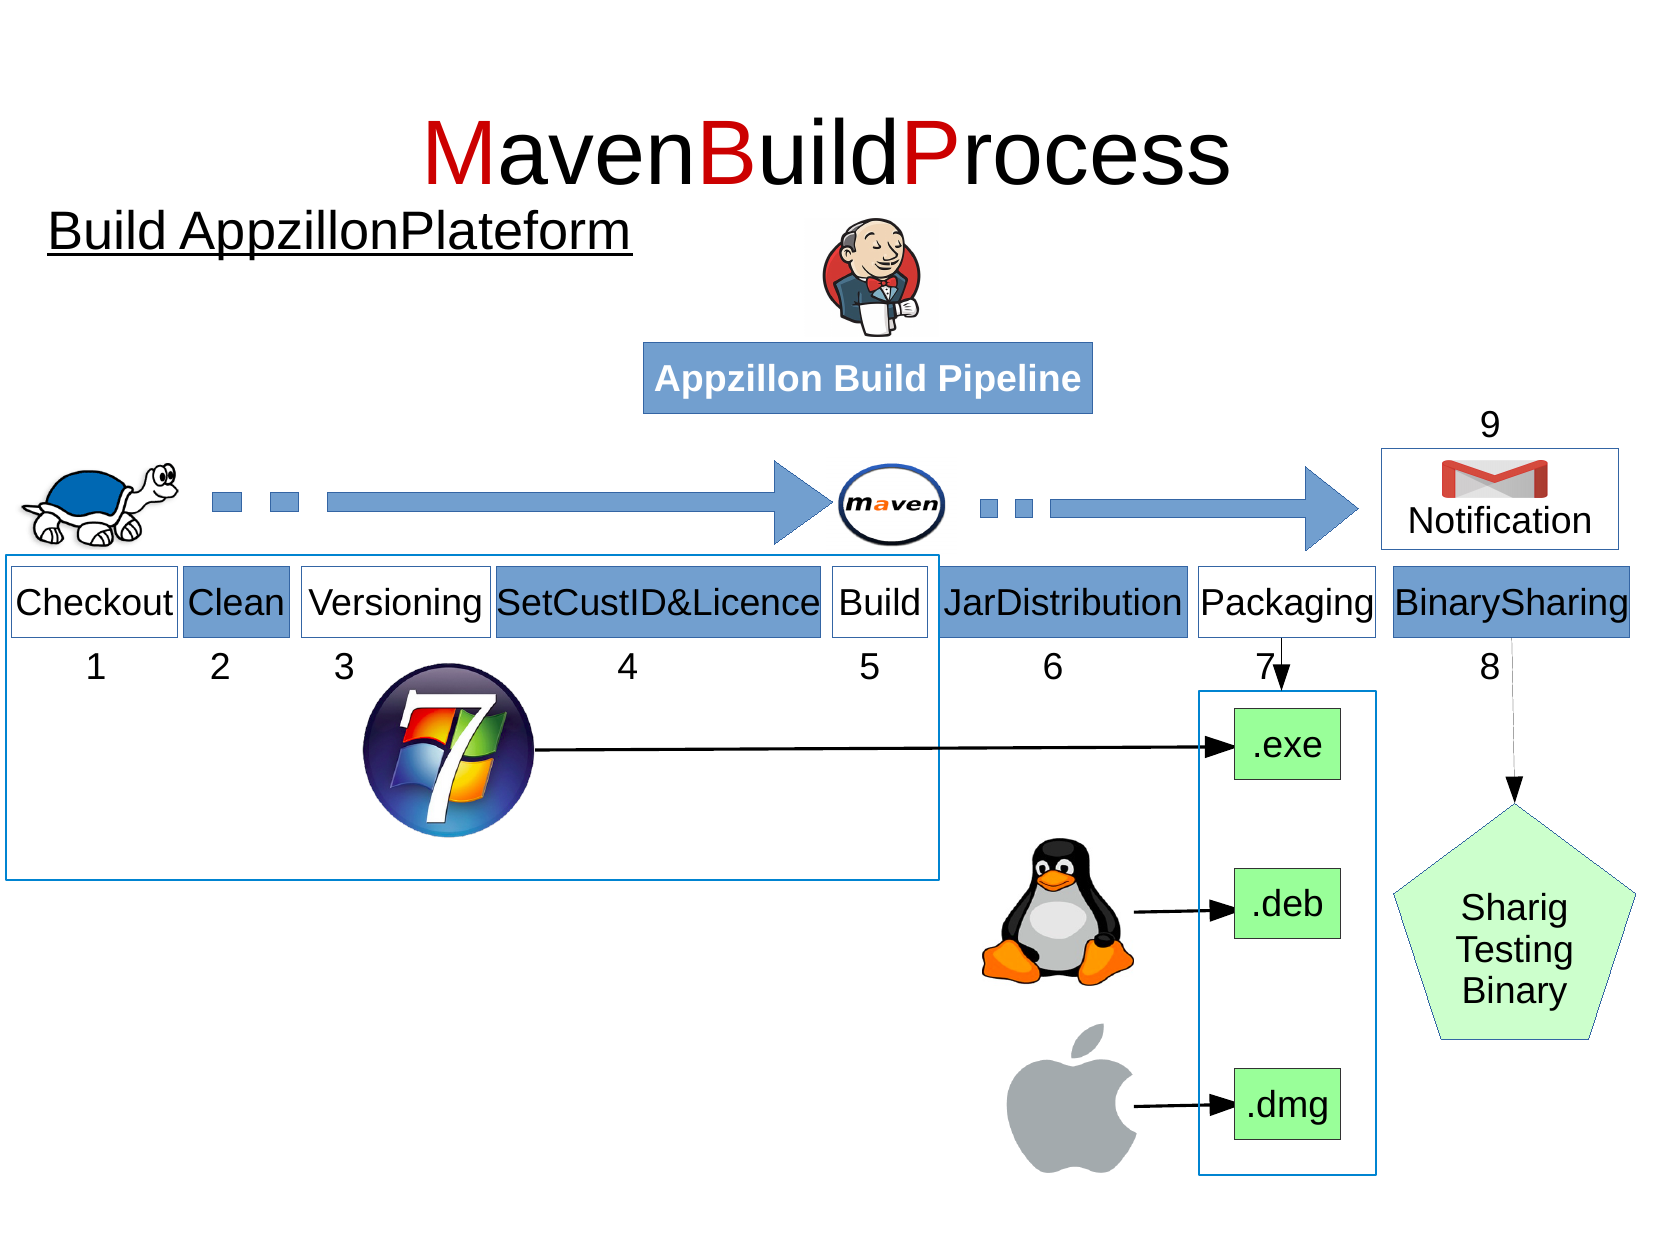

# MavenBuildProcess
Build AppzillonPlateform
Appzillon Build Pipeline
9
Notification
Checkout
Clean
Versioning
SetCustID&Licence
Build
JarDistribution
Packaging
BinarySharing
1
2
3
4
5
6
7
8
.exe
.exe
Sharig
Testing
Binary
.deb
.dmg